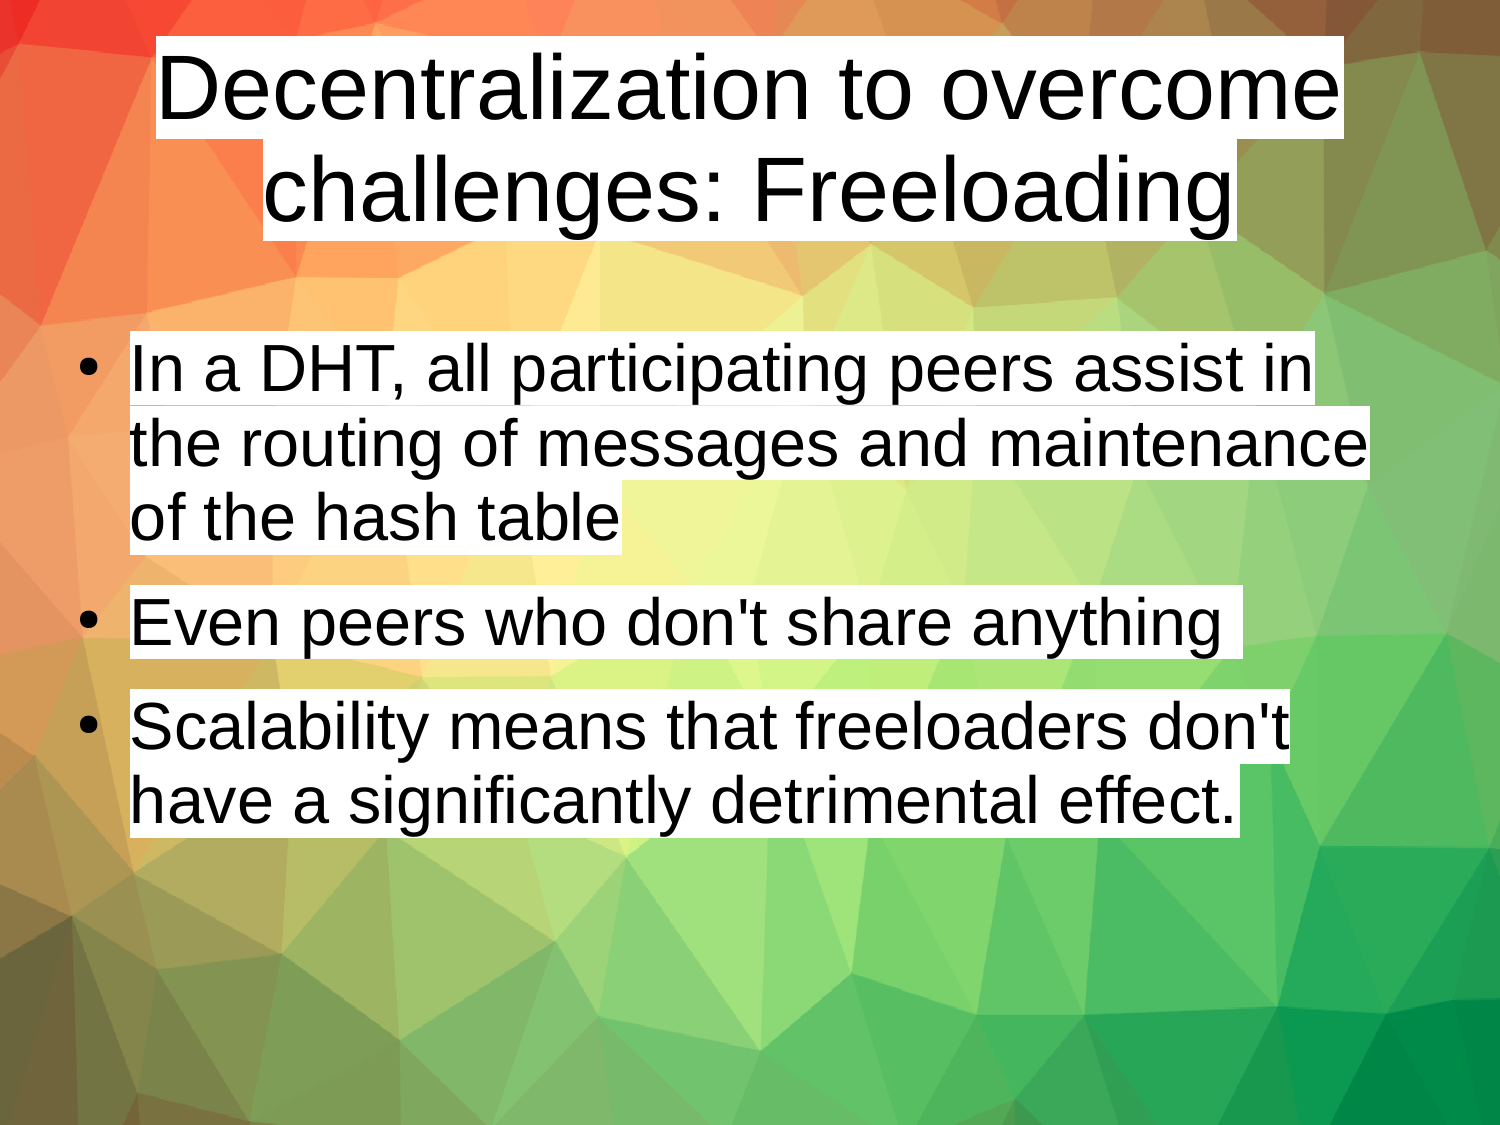

# Decentralization to overcome challenges: Freeloading
In a DHT, all participating peers assist in the routing of messages and maintenance of the hash table
Even peers who don't share anything
Scalability means that freeloaders don't have a significantly detrimental effect.